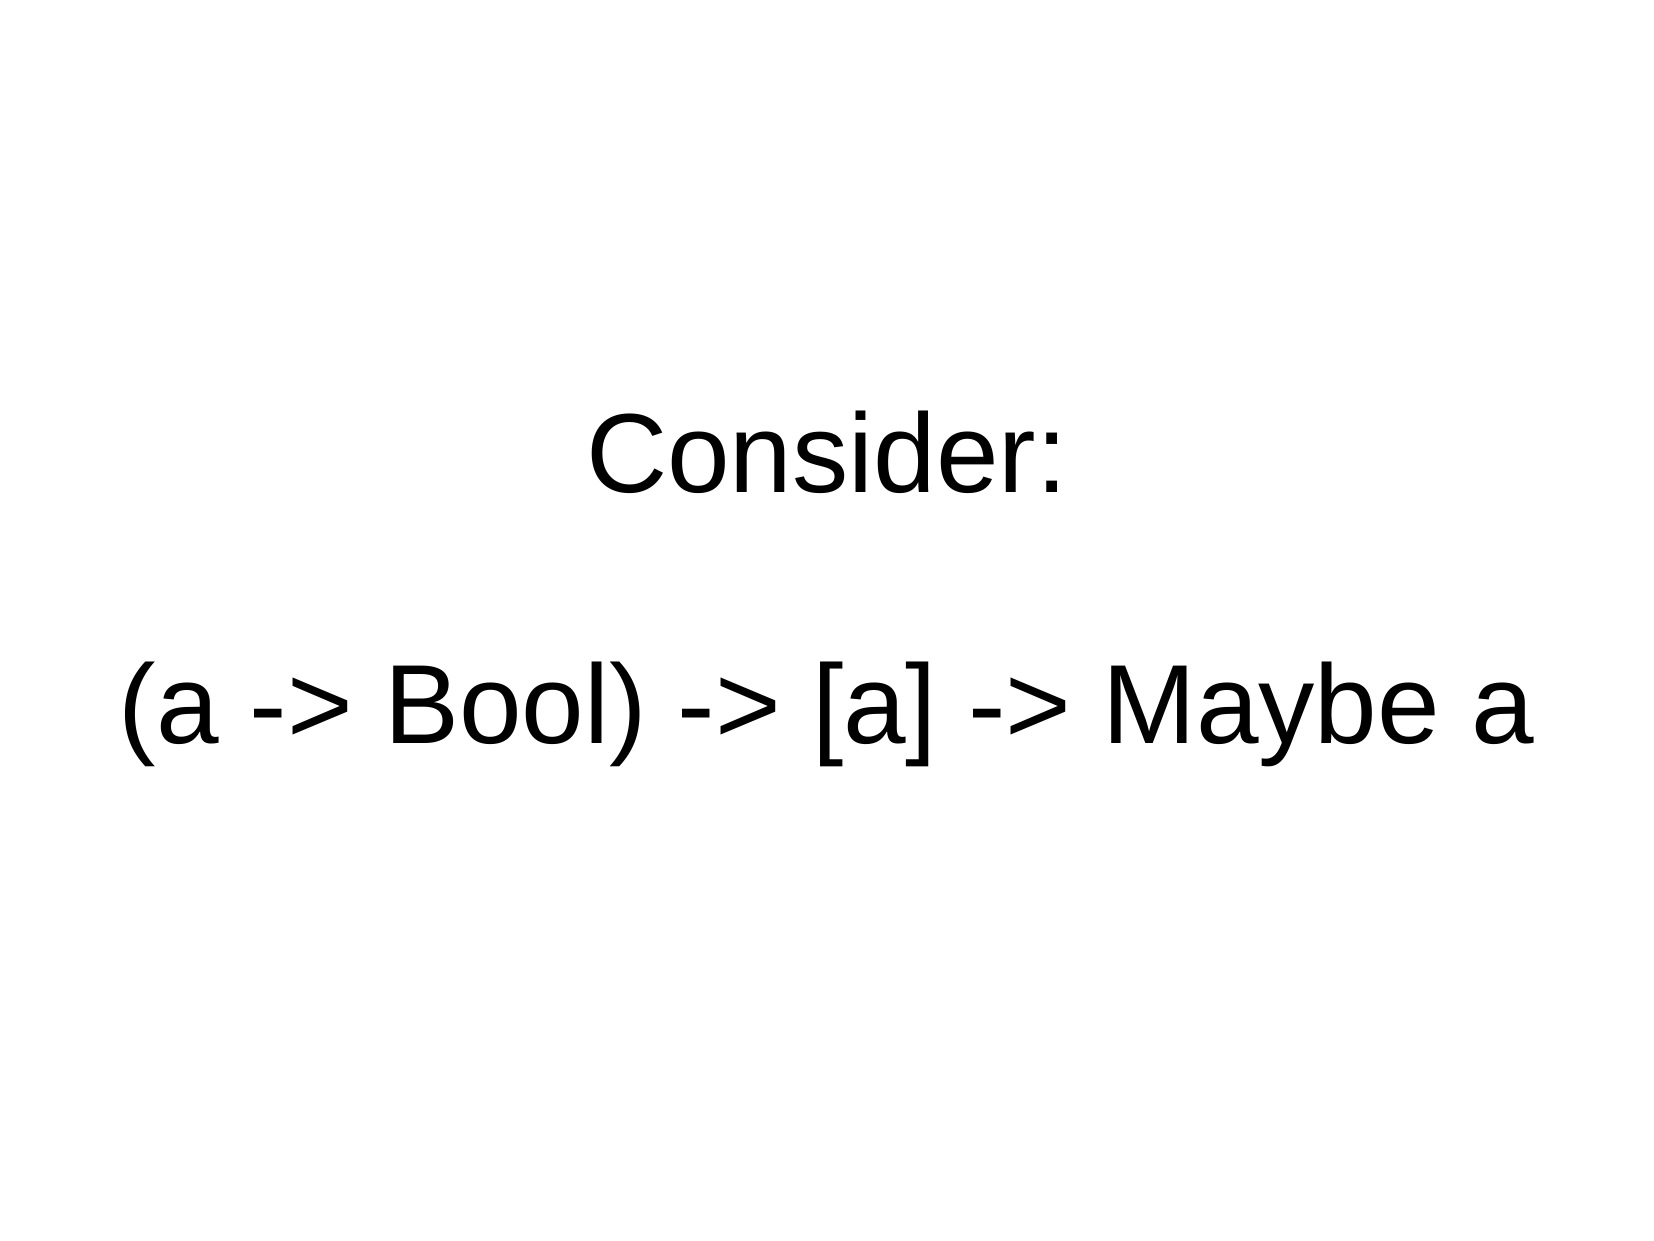

# Consider:
(a -> Bool) -> [a] -> Maybe a